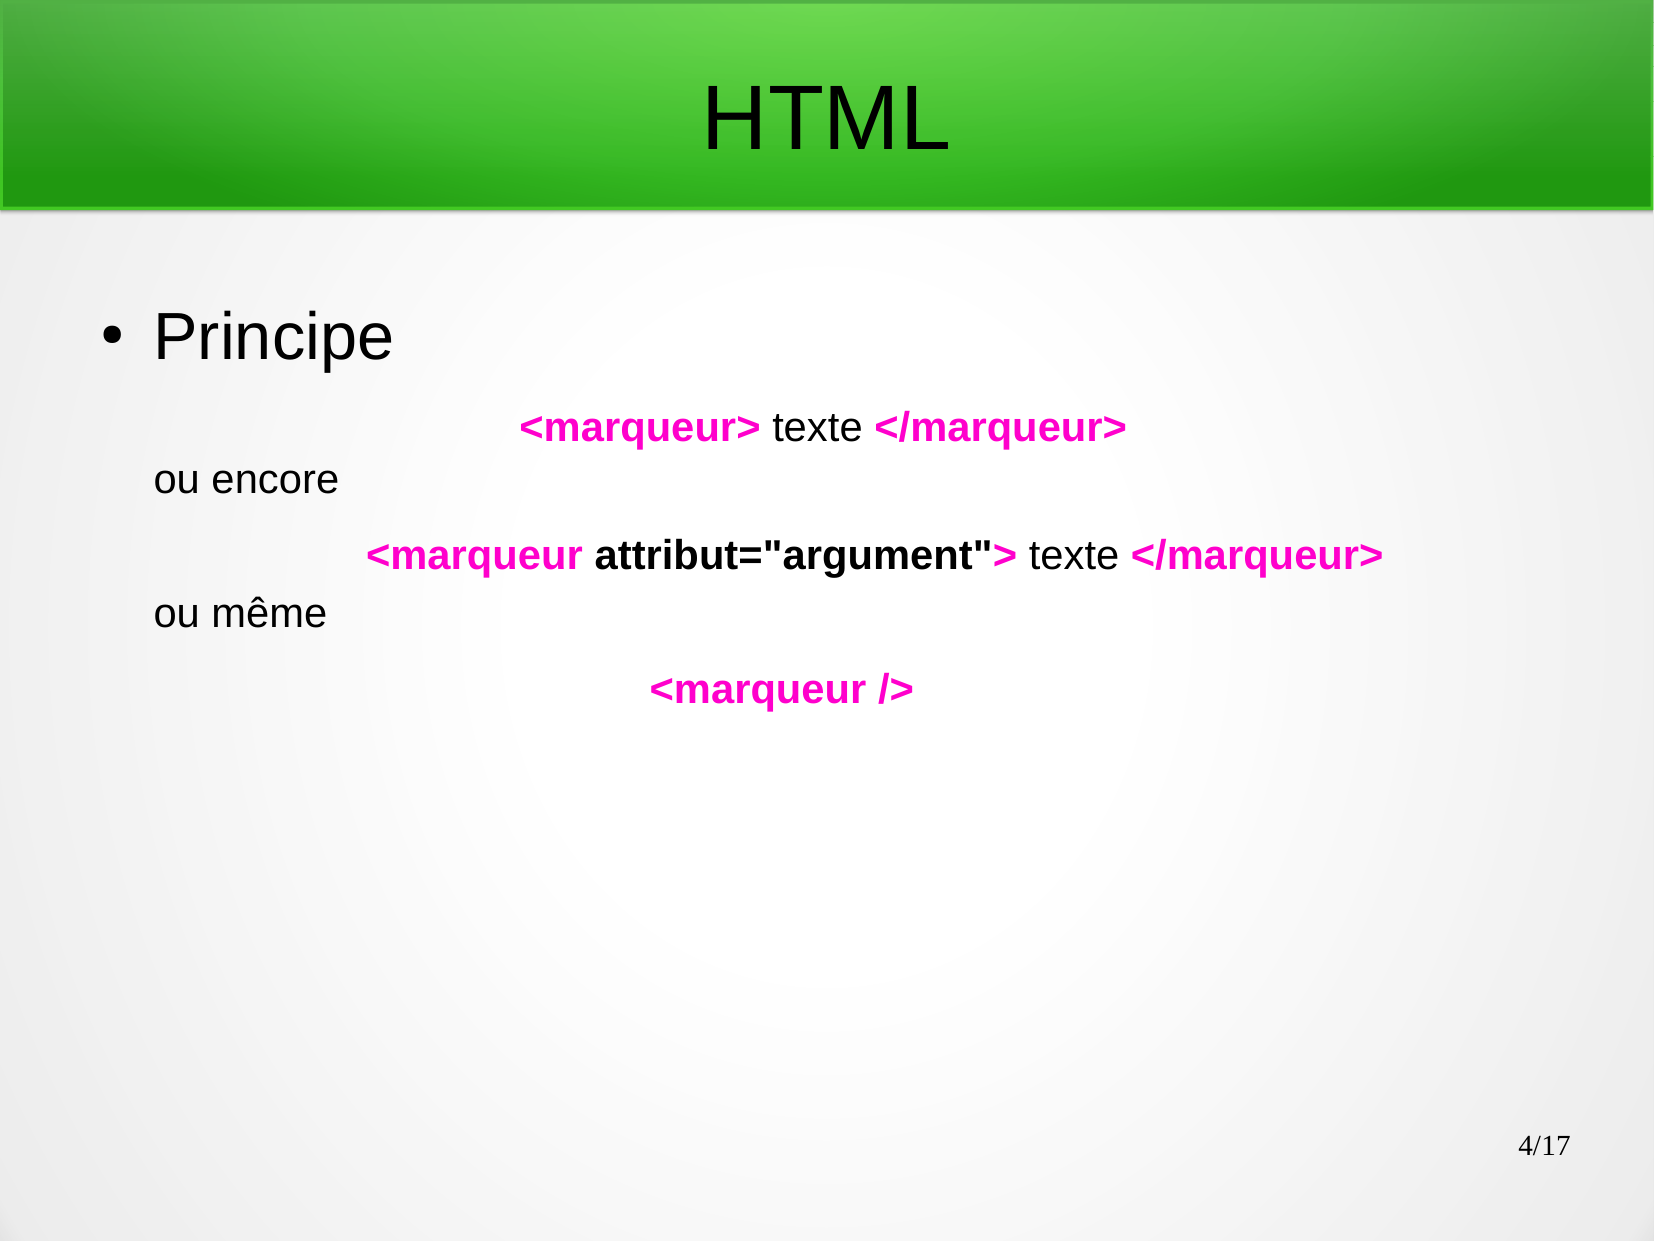

# HTML
Principe
 <marqueur> texte </marqueur>
ou encore
<marqueur attribut="argument"> texte </marqueur>
ou même
<marqueur />
4